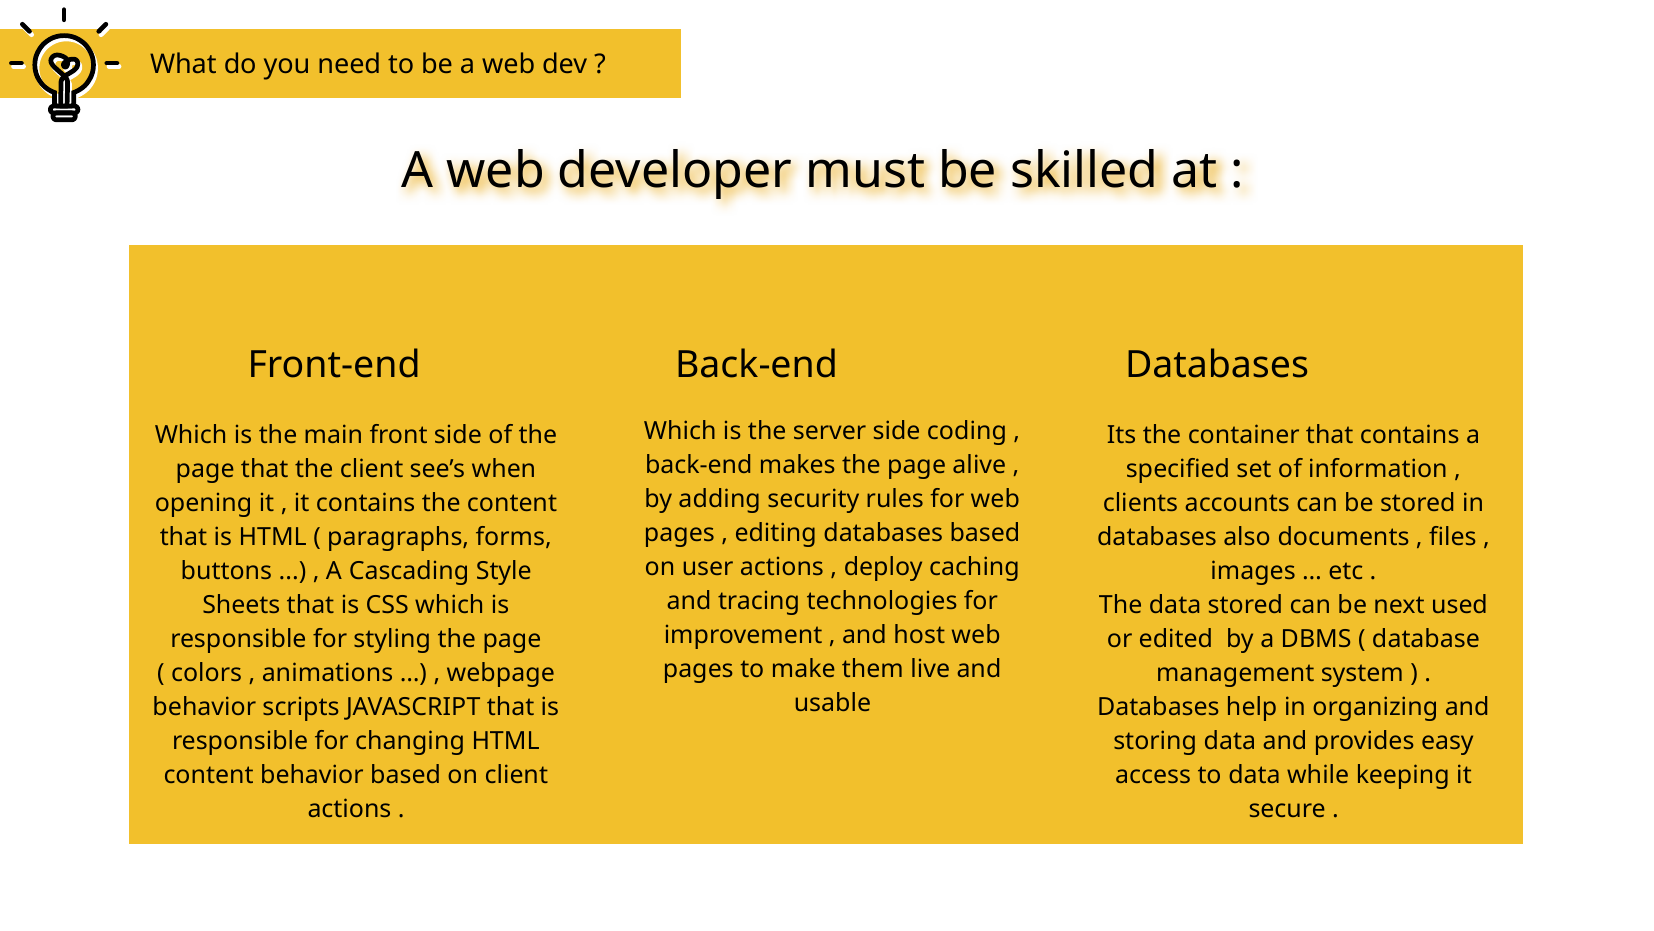

# What do you need to be a web dev ?
A web developer must be skilled at :
Front-end
Back-end
Databases
Its the container that contains a specified set of information , clients accounts can be stored in databases also documents , files , images … etc .
The data stored can be next used or edited by a DBMS ( database management system ) .
Databases help in organizing and storing data and provides easy access to data while keeping it secure .
Which is the server side coding , back-end makes the page alive , by adding security rules for web pages , editing databases based on user actions , deploy caching and tracing technologies for improvement , and host web pages to make them live and usable
Which is the main front side of the page that the client see’s when opening it , it contains the content that is HTML ( paragraphs, forms, buttons ...) , A Cascading Style Sheets that is CSS which is responsible for styling the page ( colors , animations …) , webpage behavior scripts JAVASCRIPT that is responsible for changing HTML content behavior based on client actions .